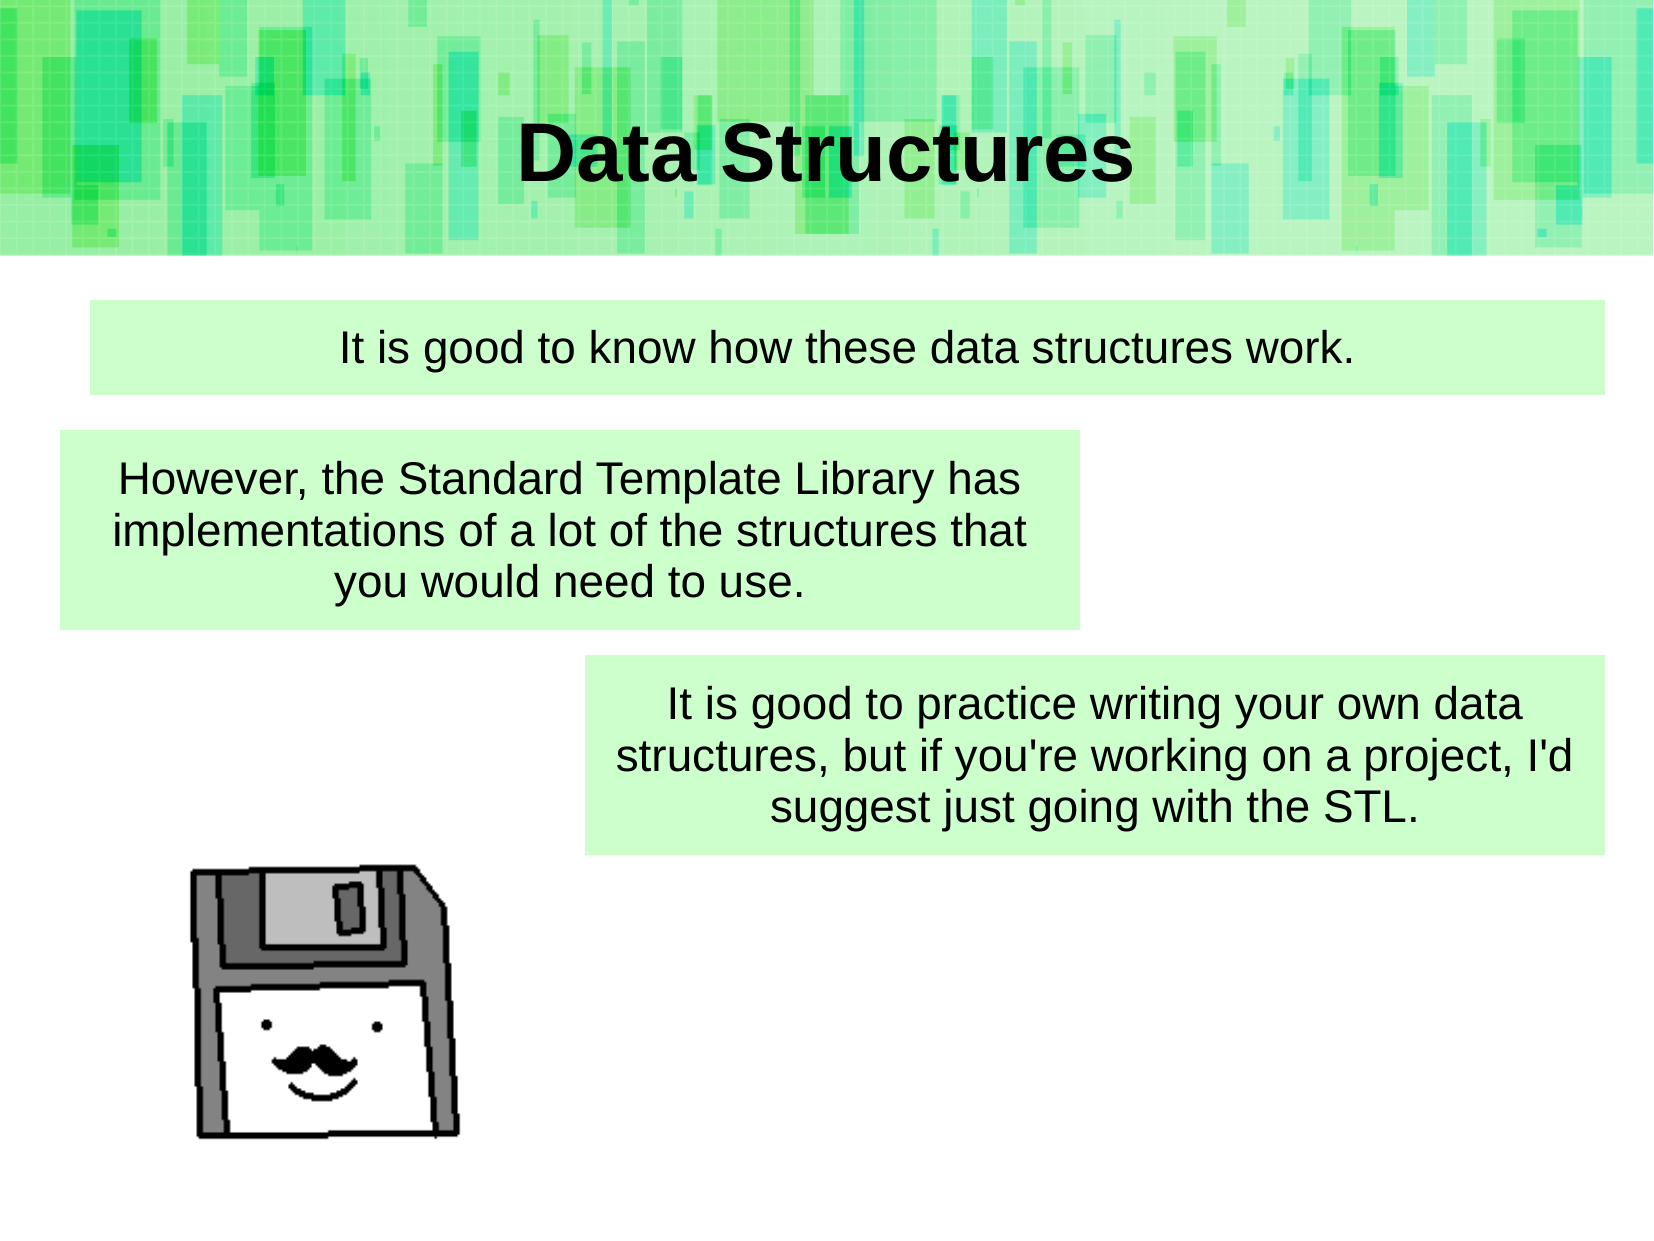

# Data Structures
It is good to know how these data structures work.
However, the Standard Template Library has implementations of a lot of the structures that you would need to use.
It is good to practice writing your own data structures, but if you're working on a project, I'd suggest just going with the STL.